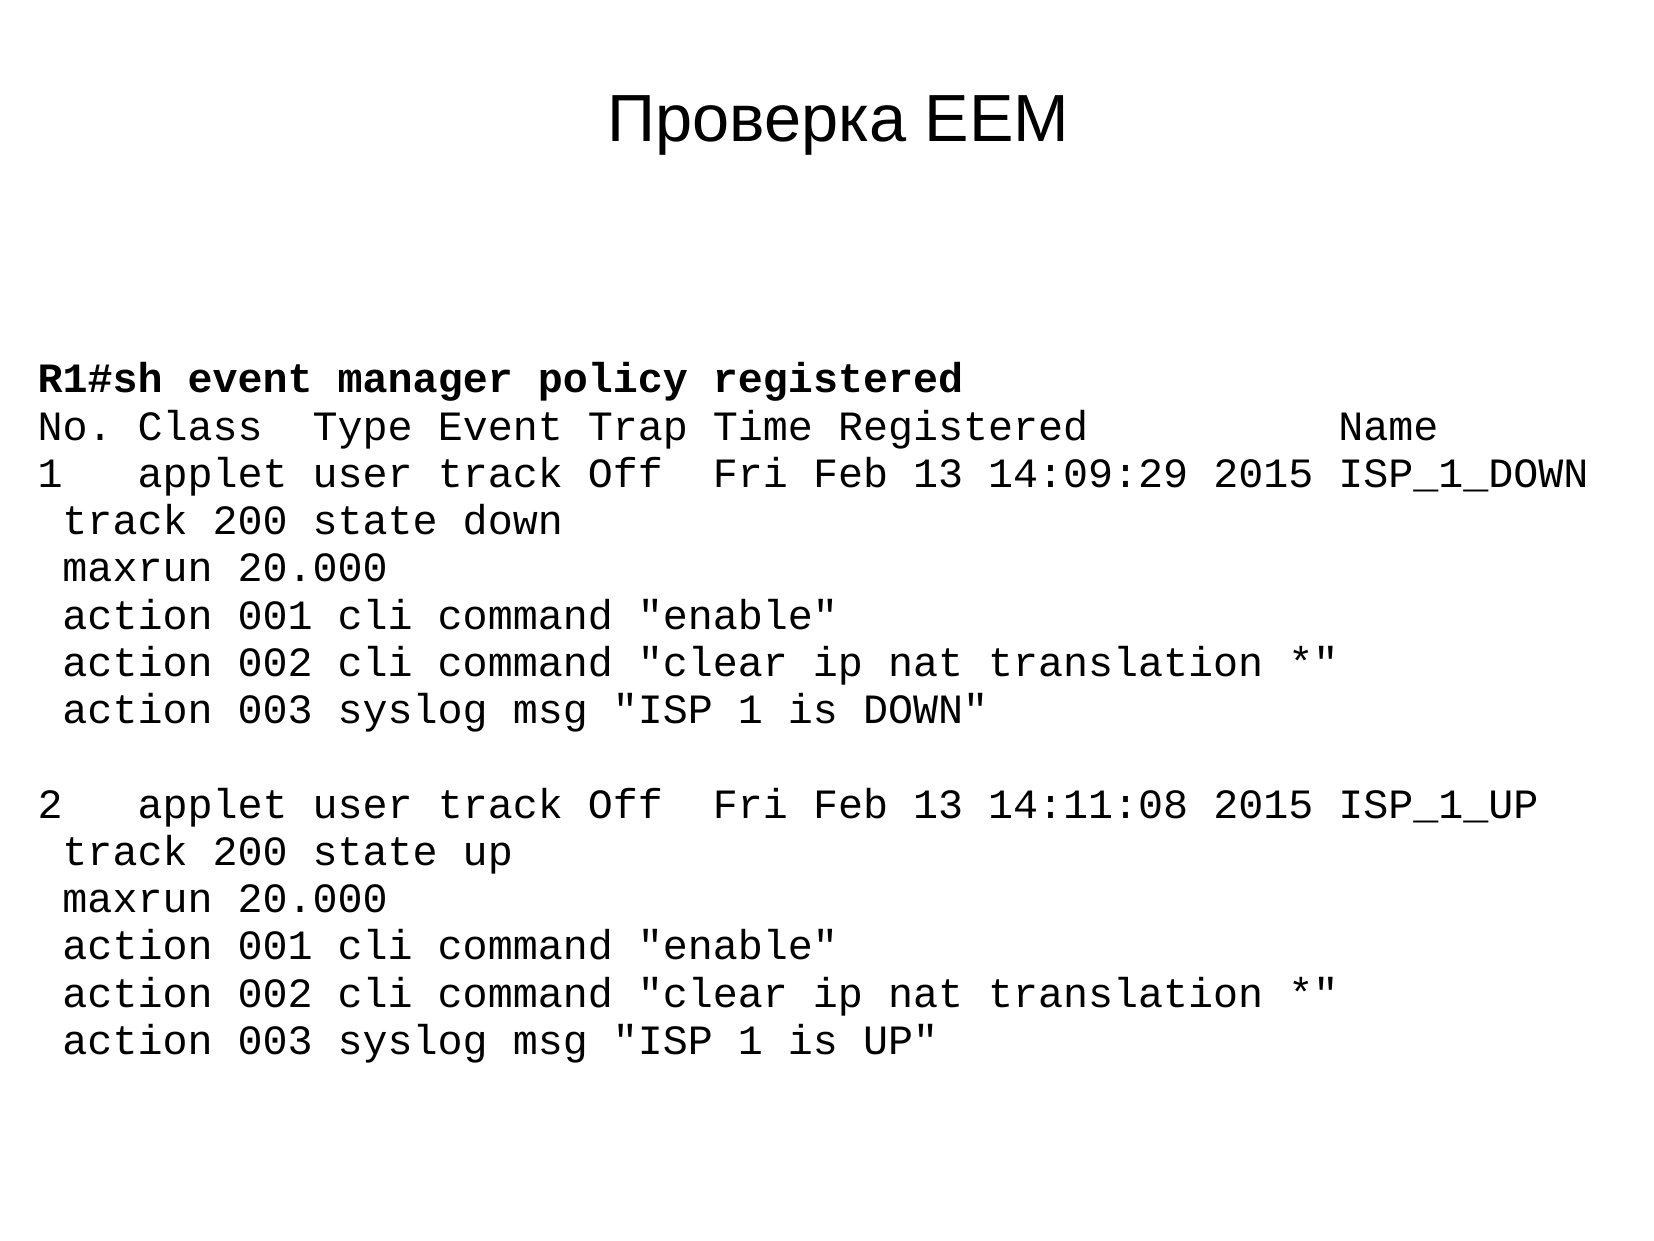

# Проверка EEM
R1#sh event manager policy registered
No. Class Type Event Trap Time Registered Name
1 applet user track Off Fri Feb 13 14:09:29 2015 ISP_1_DOWN
 track 200 state down
 maxrun 20.000
 action 001 cli command "enable"
 action 002 cli command "clear ip nat translation *"
 action 003 syslog msg "ISP 1 is DOWN"
2 applet user track Off Fri Feb 13 14:11:08 2015 ISP_1_UP
 track 200 state up
 maxrun 20.000
 action 001 cli command "enable"
 action 002 cli command "clear ip nat translation *"
 action 003 syslog msg "ISP 1 is UP"